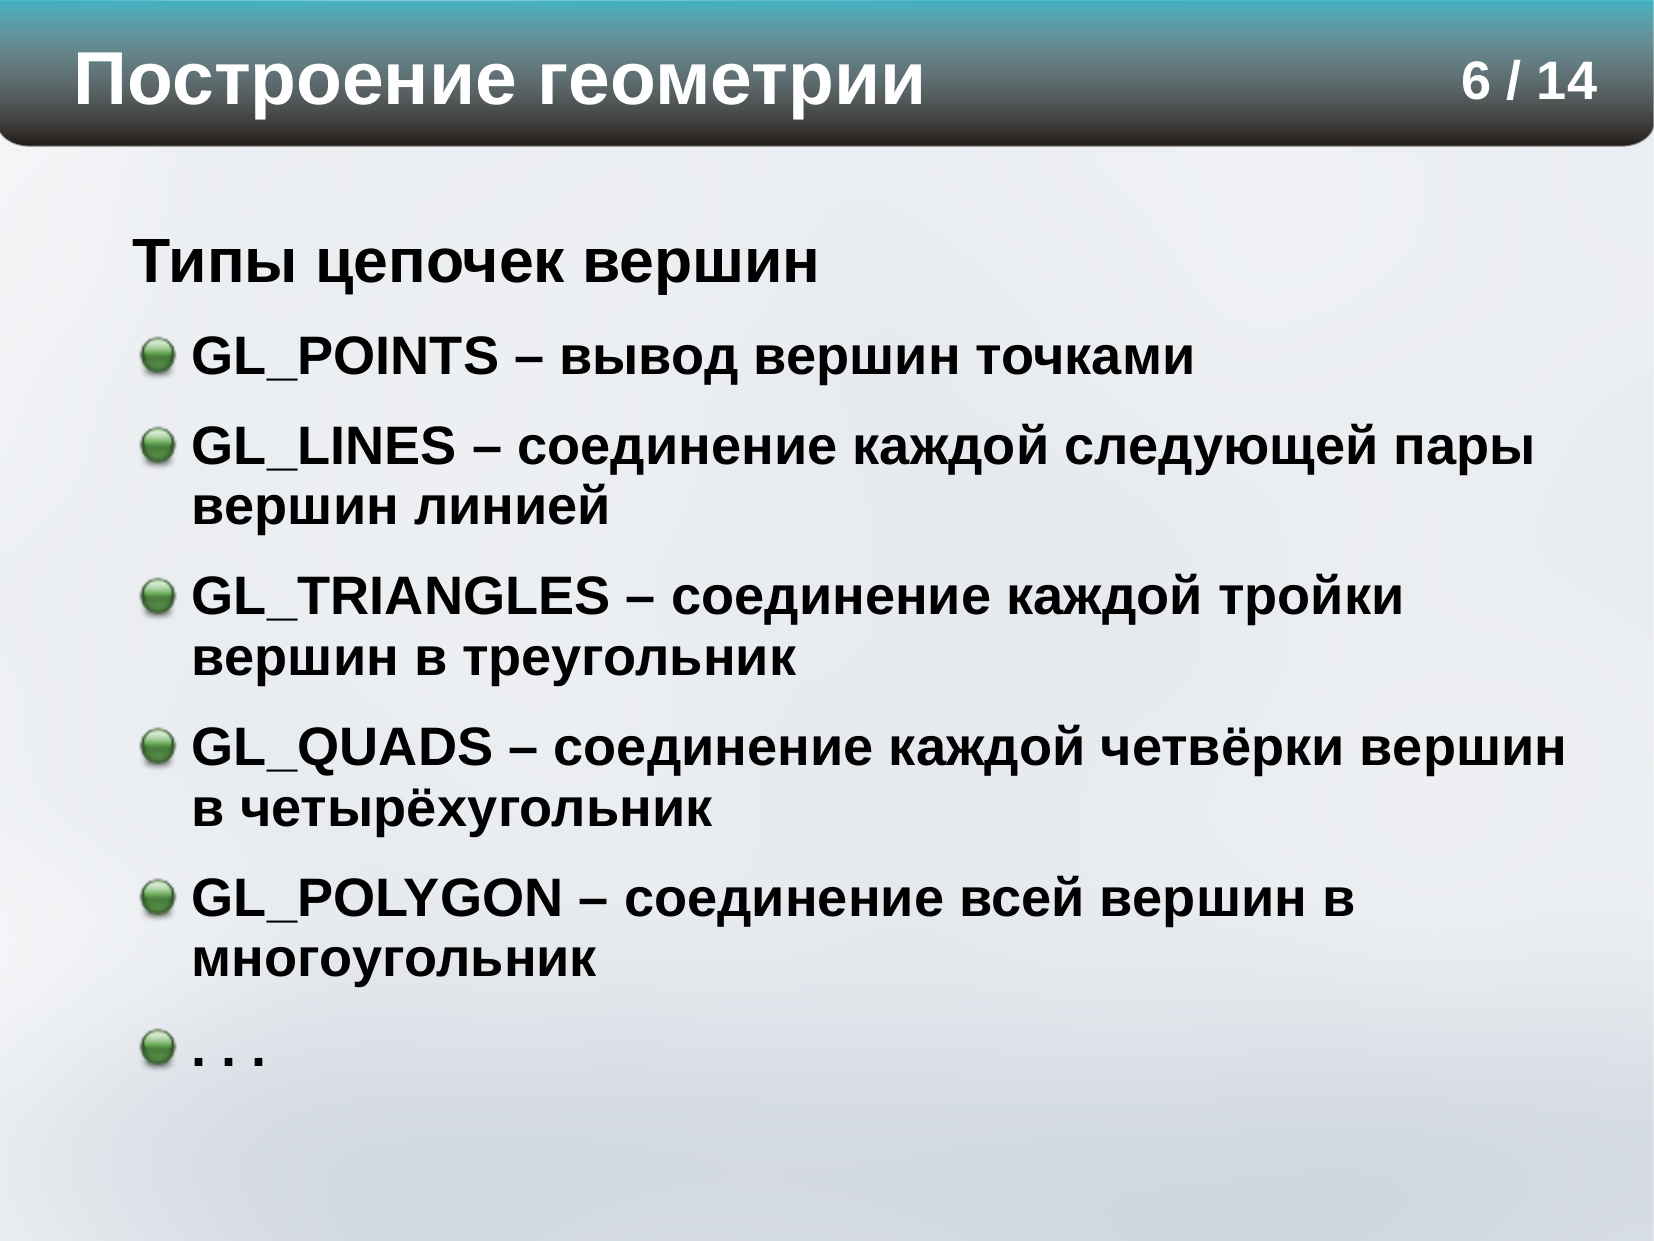

Построение геометрии
Типы цепочек вершин
GL_POINTS – вывод вершин точками
GL_LINES – соединение каждой следующей пары вершин линией
GL_TRIANGLES – соединение каждой тройки вершин в треугольник
GL_QUADS – соединение каждой четвёрки вершин в четырёхугольник
GL_POLYGON – соединение всей вершин в многоугольник
. . .